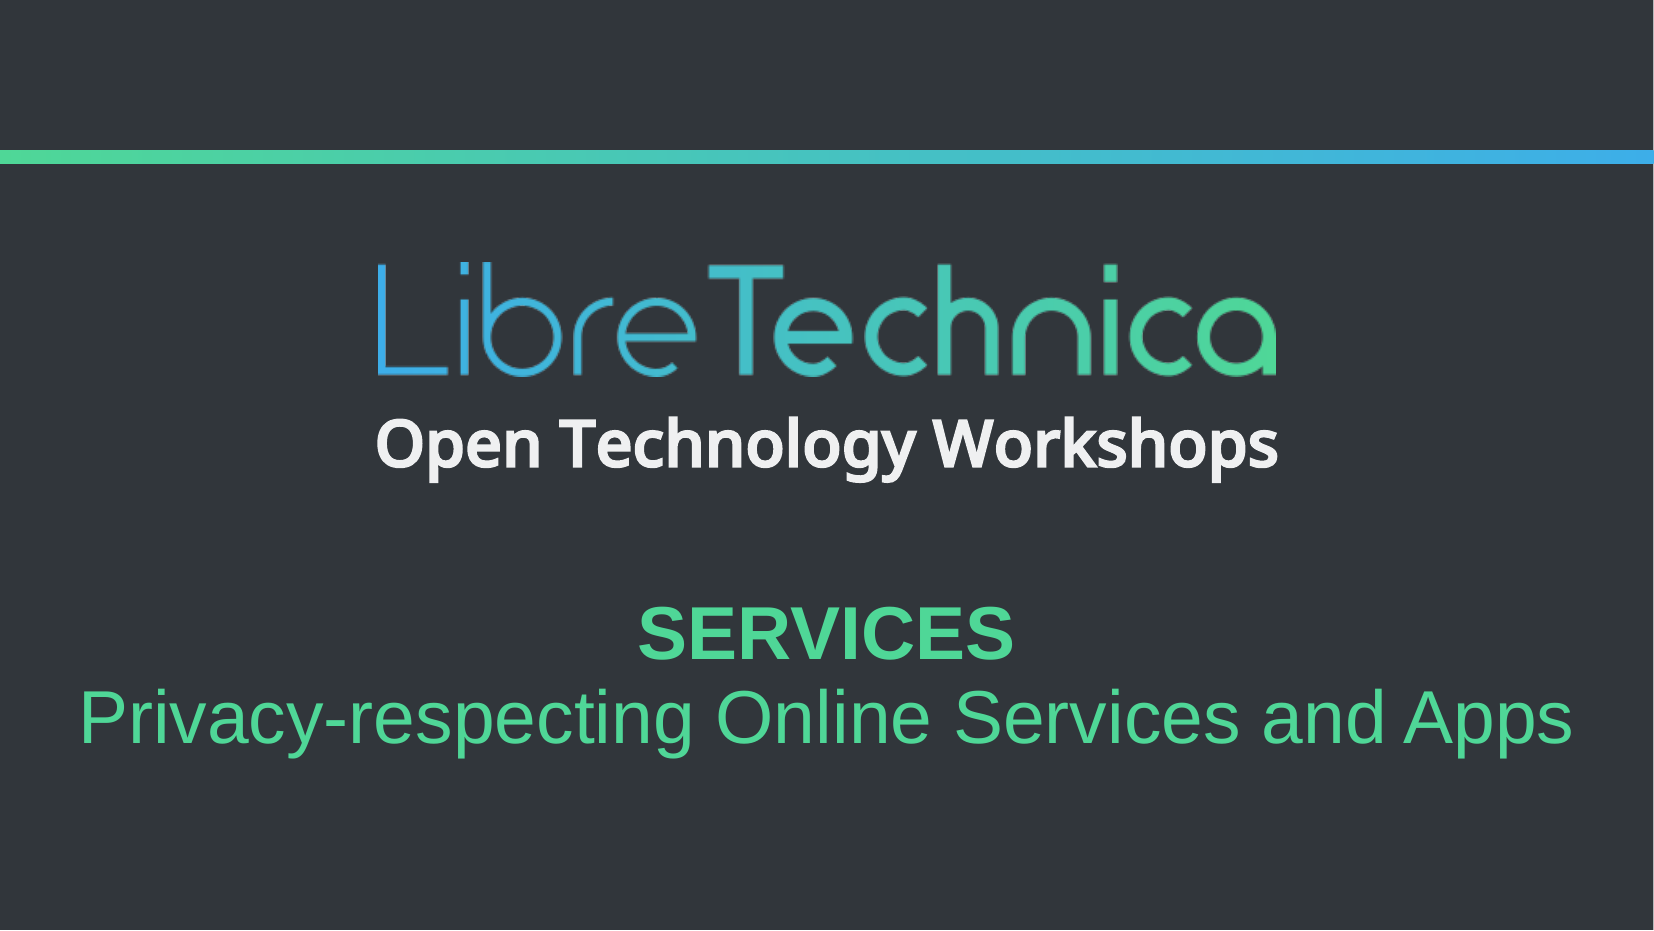

# Open Technology Workshops
SERVICES
Privacy-respecting Online Services and Apps